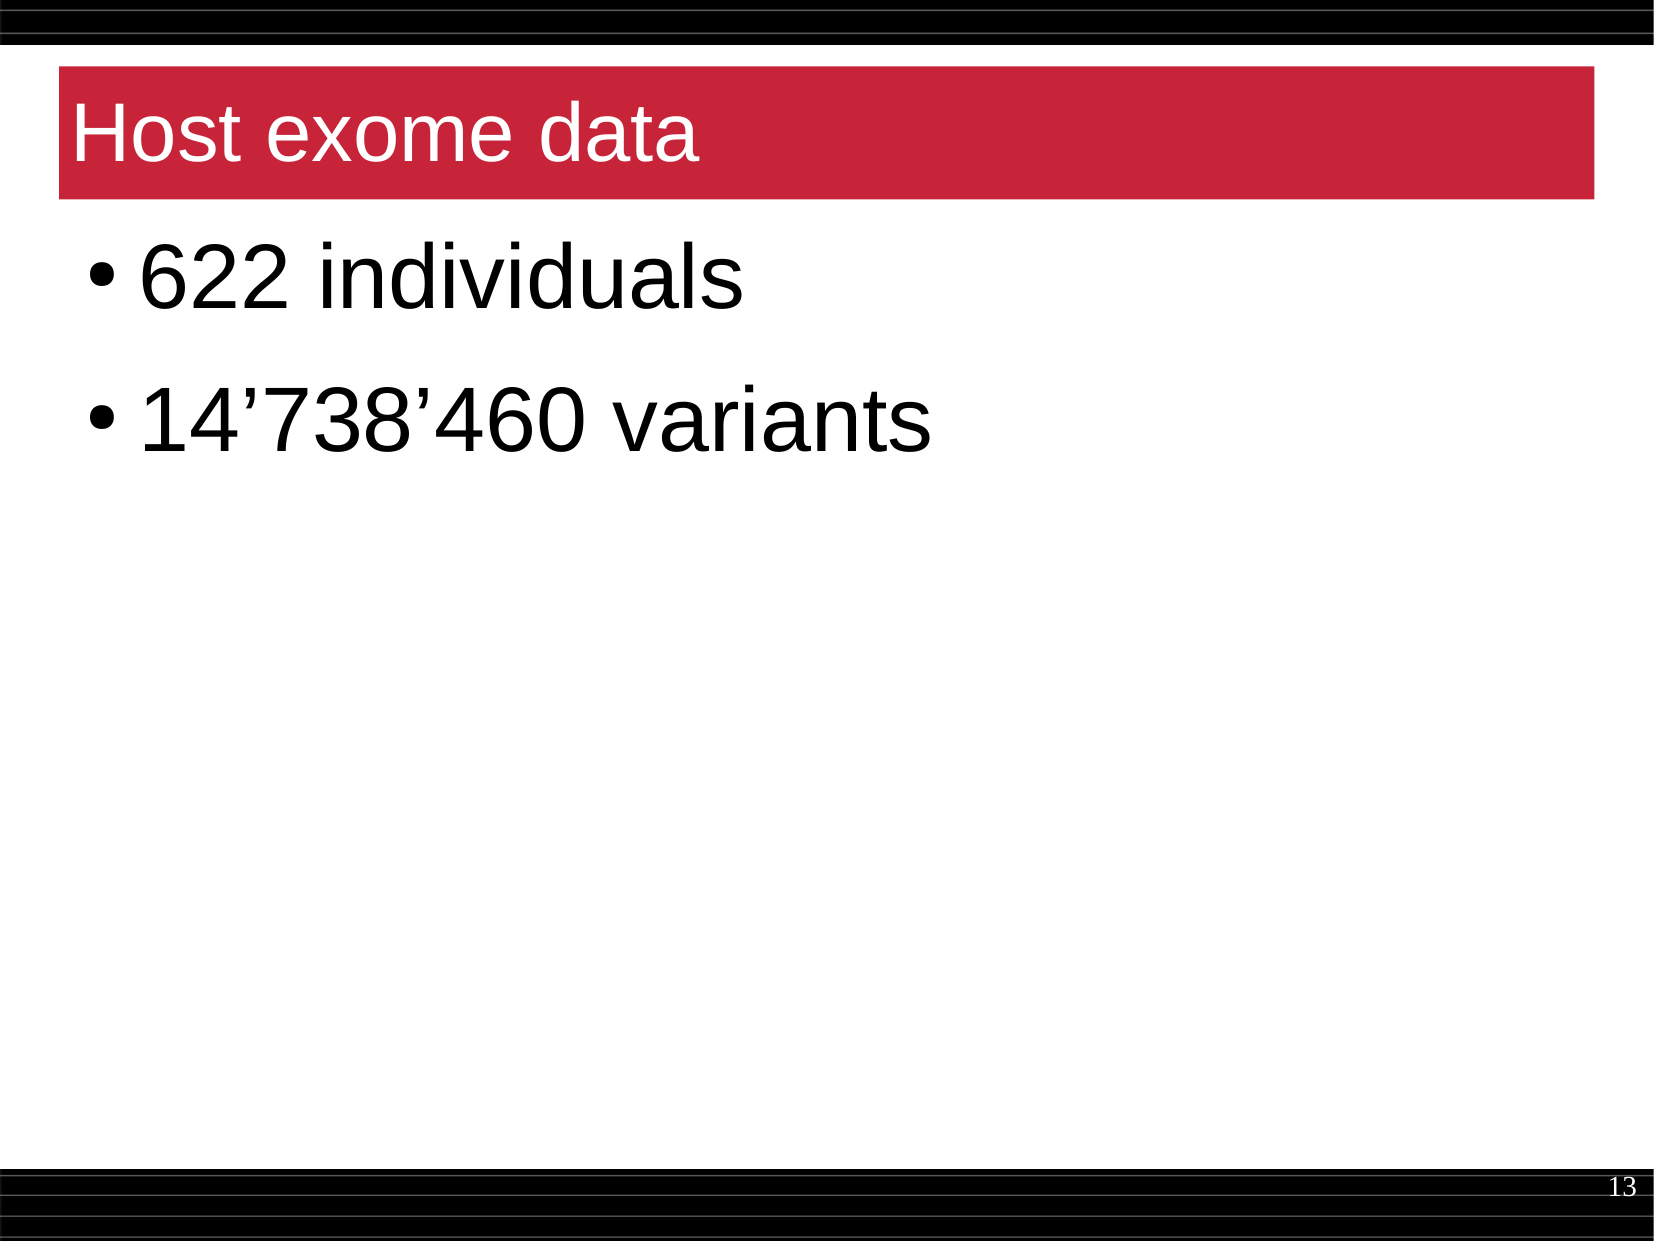

Host exome data
# 622 individuals
14’738’460 variants
13